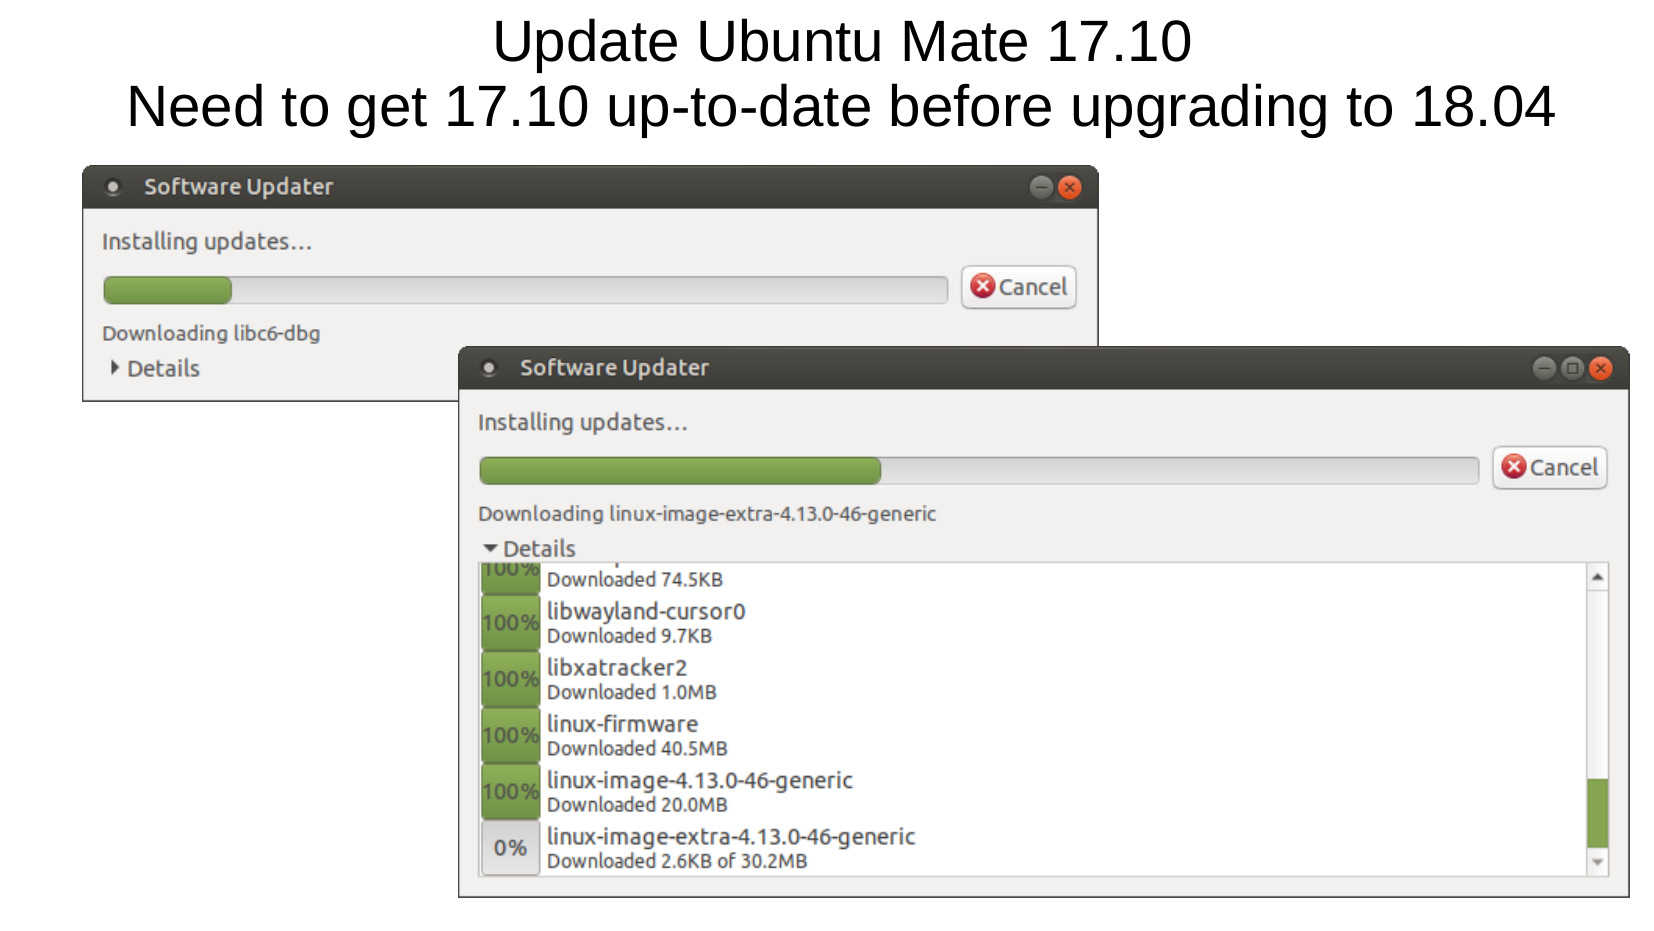

# Update Ubuntu Mate 17.10 Need to get 17.10 up-to-date before upgrading to 18.04